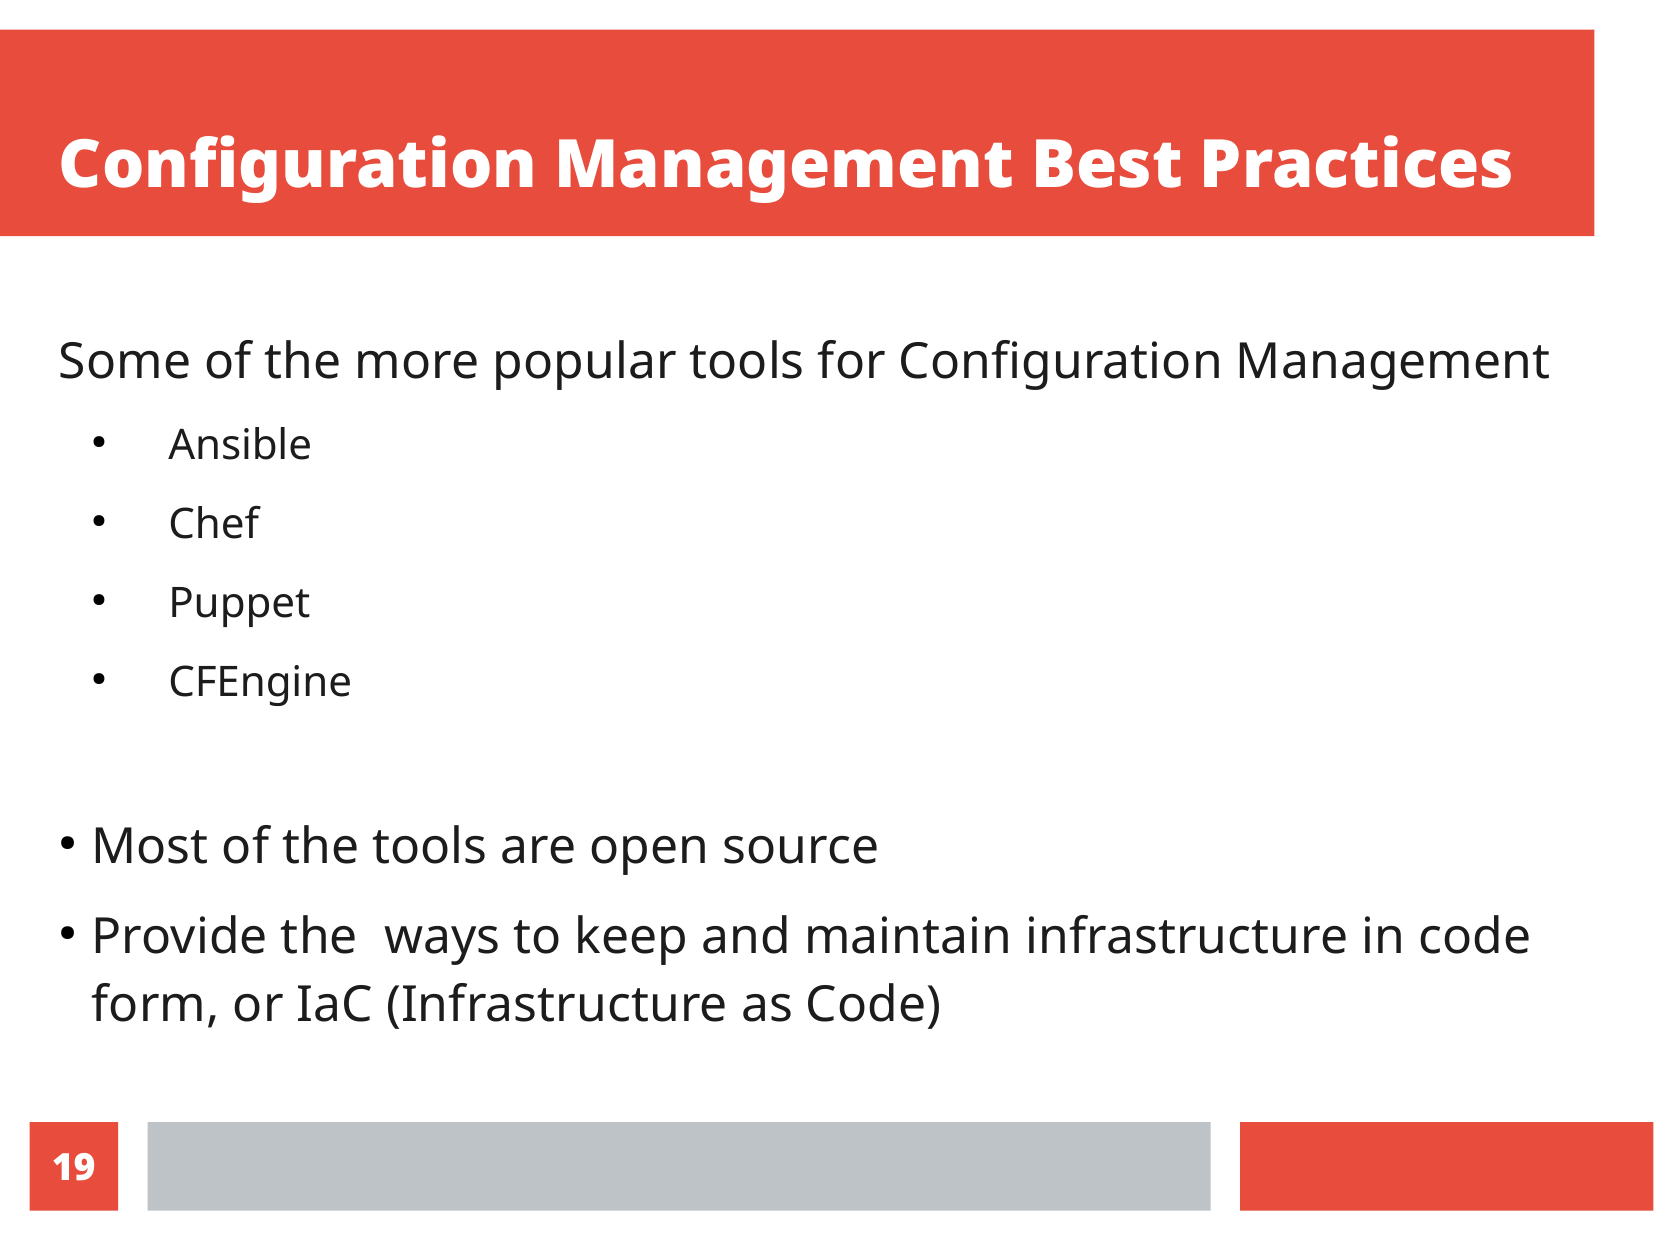

# Configuration Management Best Practices
Some of the more popular tools for Configuration Management
 Ansible
 Chef
 Puppet
 CFEngine
Most of the tools are open source
Provide the ways to keep and maintain infrastructure in code form, or IaC (Infrastructure as Code)
19